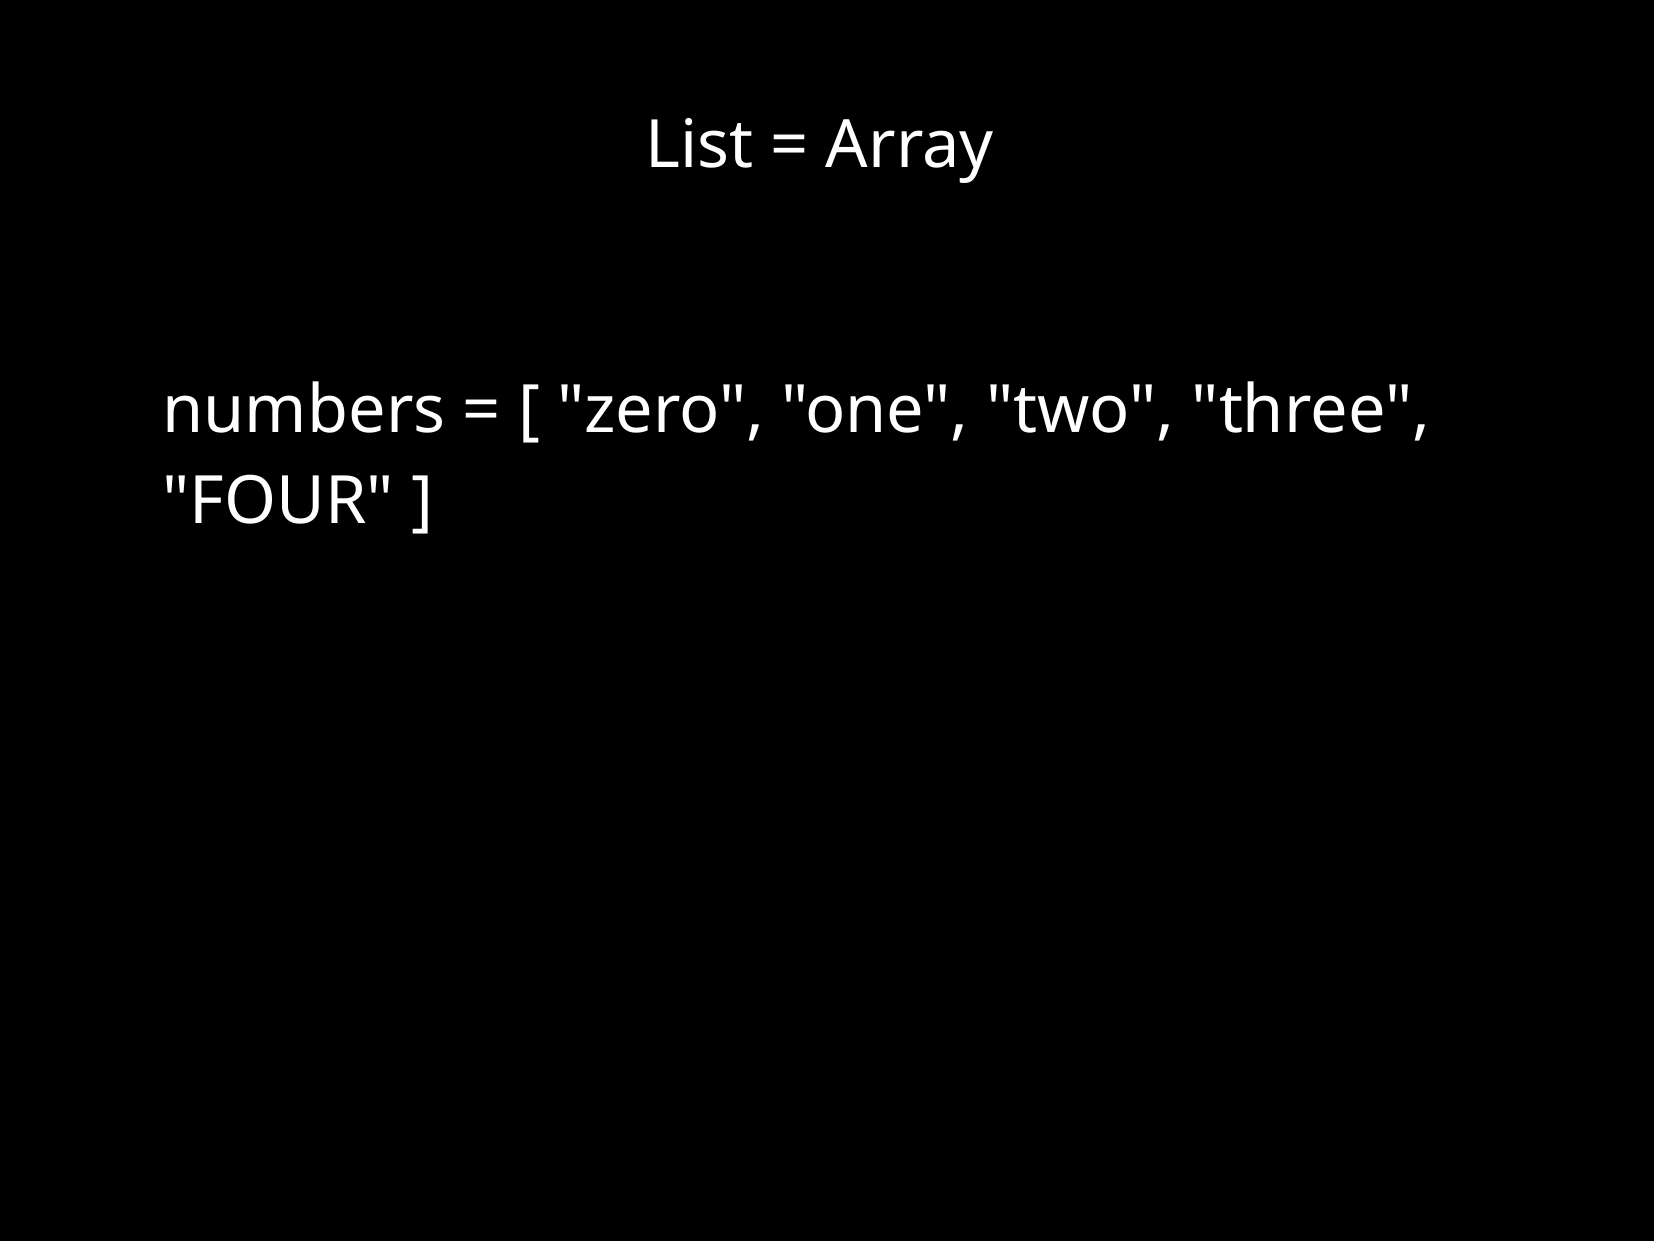

List = Array
numbers = [ "zero", "one", "two", "three", "FOUR" ]